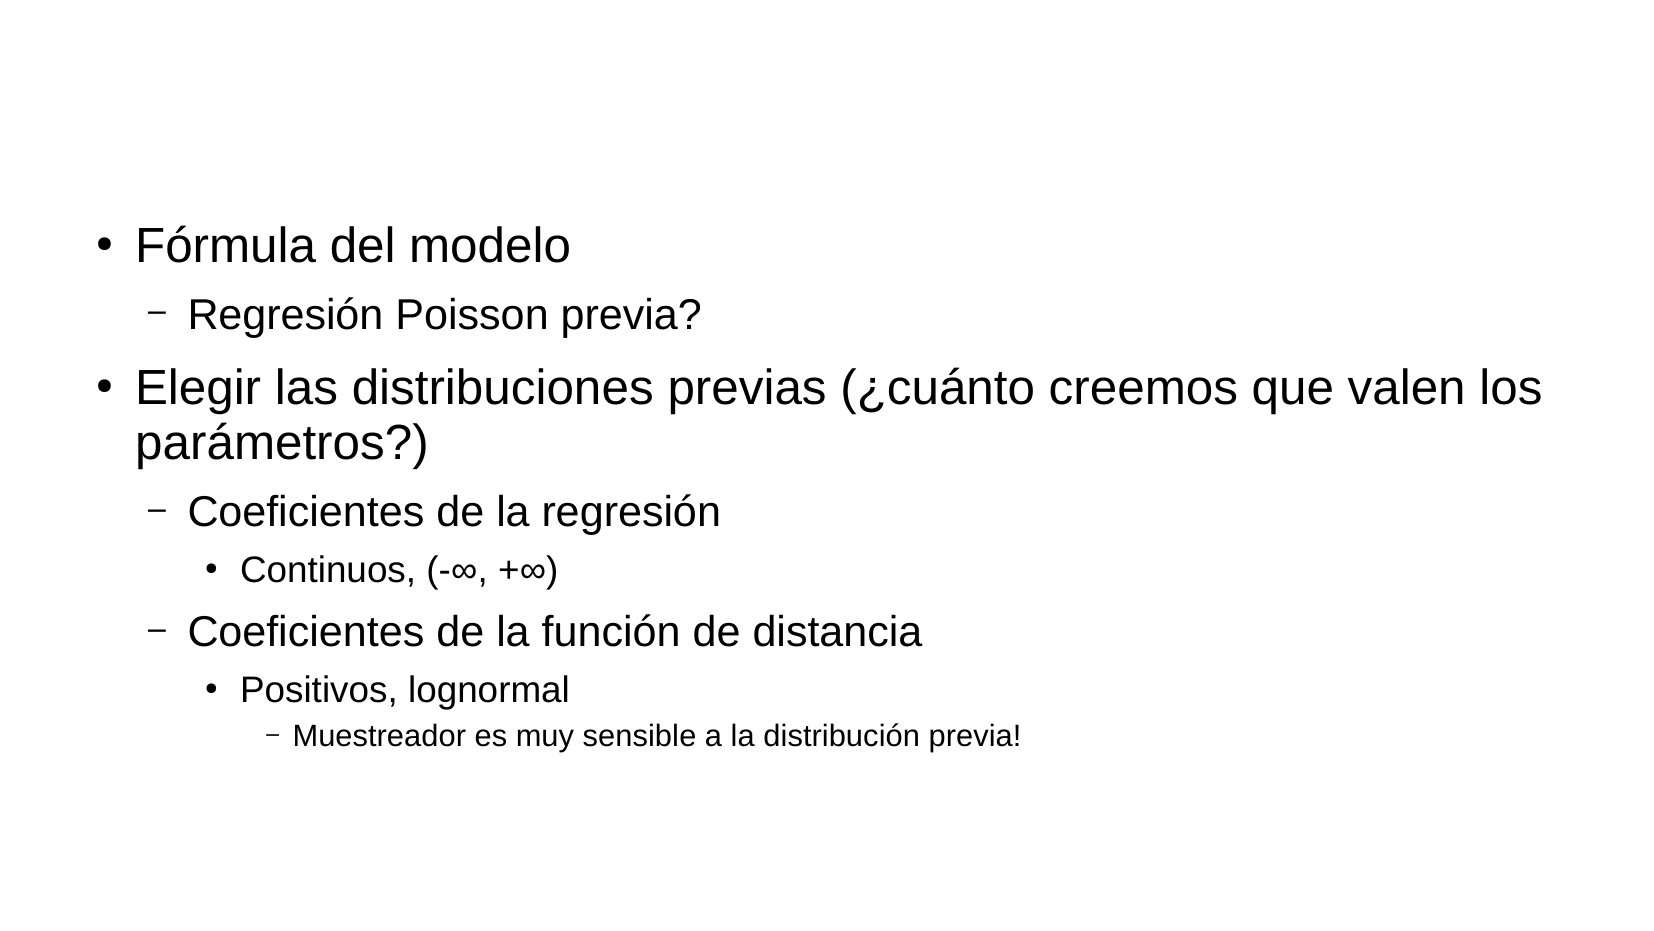

#
Fórmula del modelo
Regresión Poisson previa?
Elegir las distribuciones previas (¿cuánto creemos que valen los parámetros?)
Coeficientes de la regresión
Continuos, (-∞, +∞)
Coeficientes de la función de distancia
Positivos, lognormal
Muestreador es muy sensible a la distribución previa!